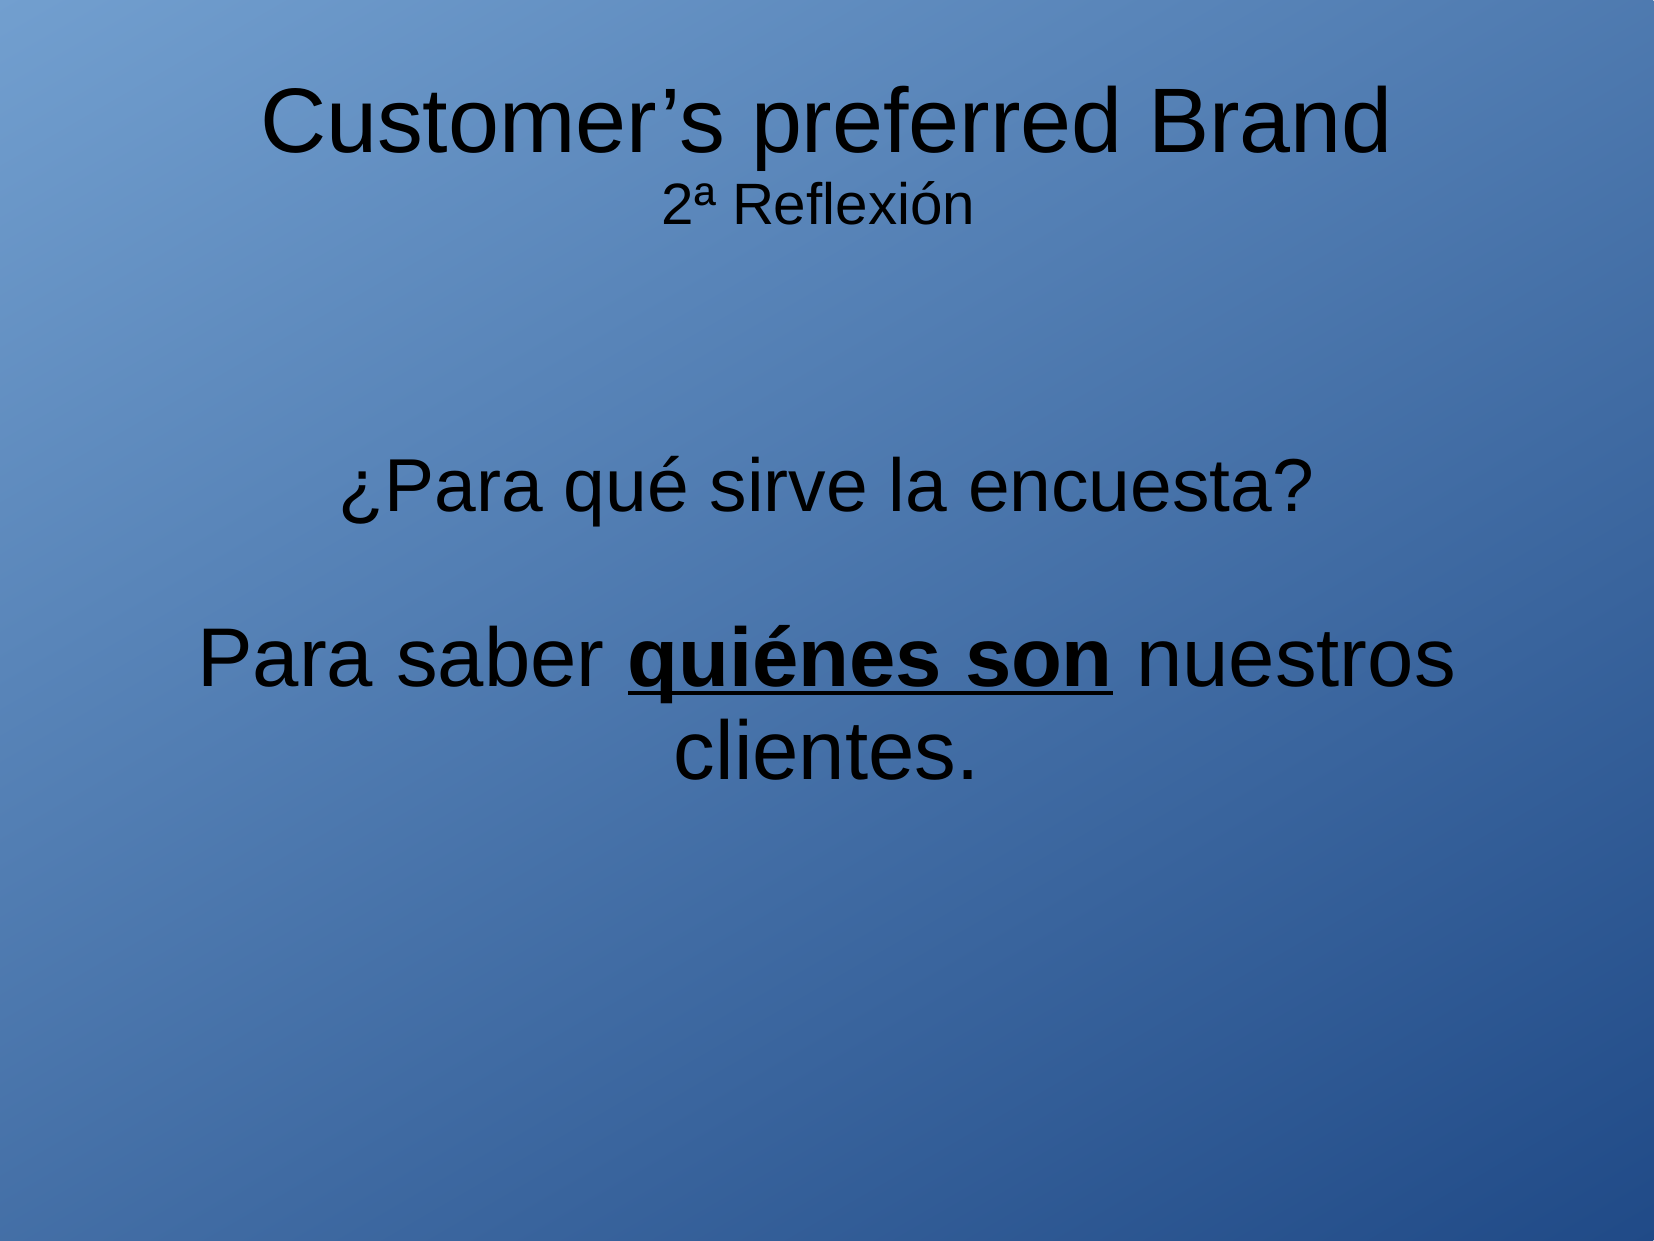

# Customer’s preferred Brand 2ª Reflexión
¿Para qué sirve la encuesta?
Para saber quiénes son nuestros clientes.